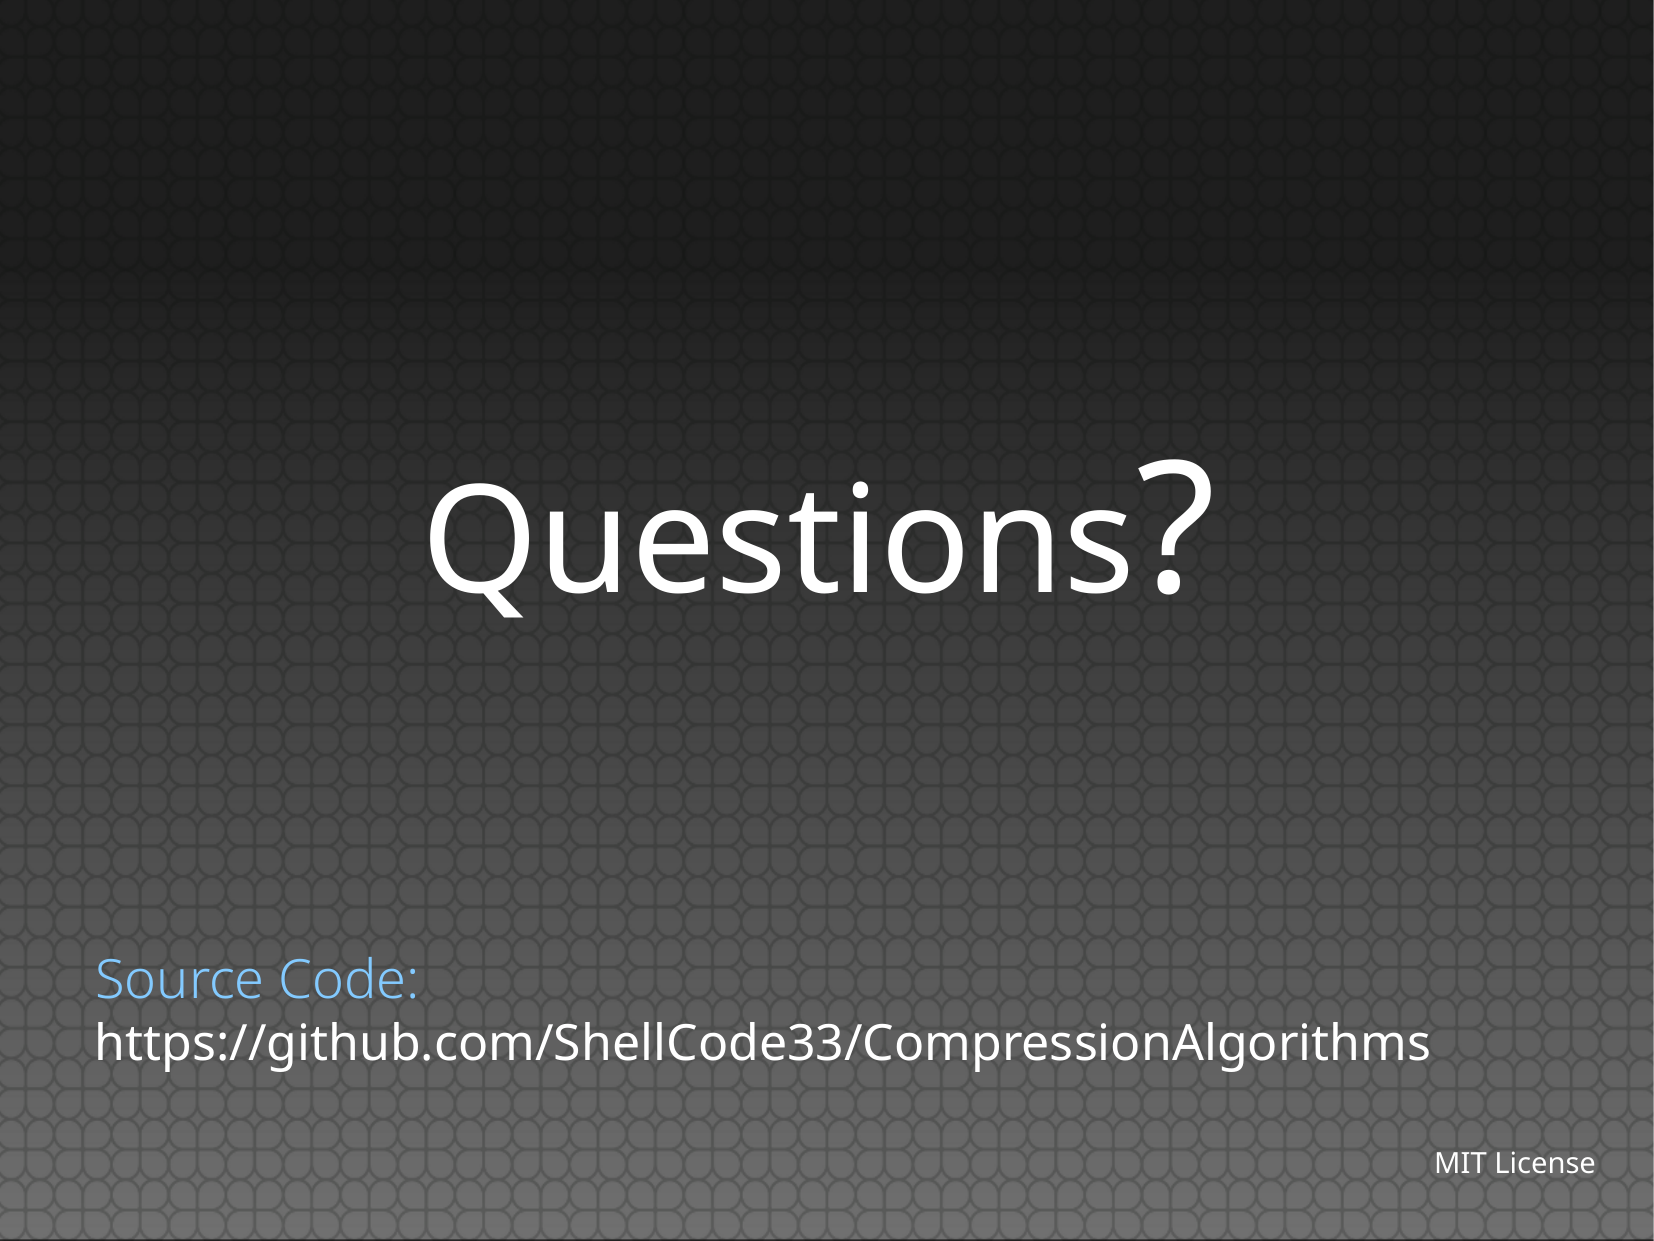

# Questions?
Source Code:
https://github.com/ShellCode33/CompressionAlgorithms
MIT License